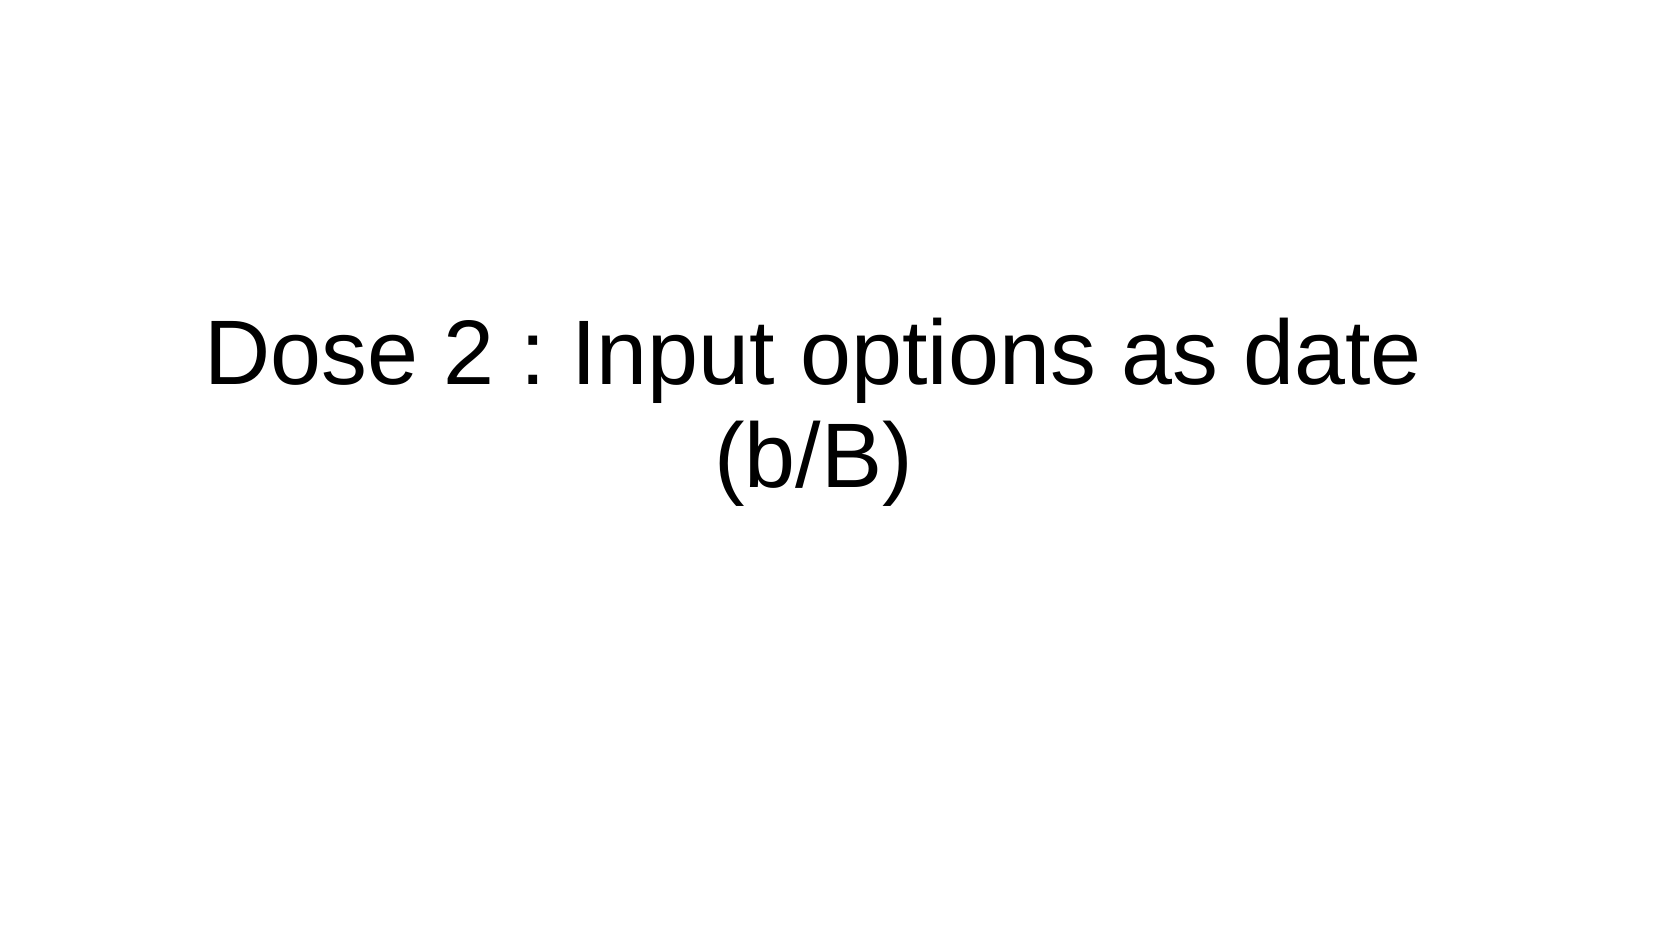

# Dose 2 : Input options as date (b/B)